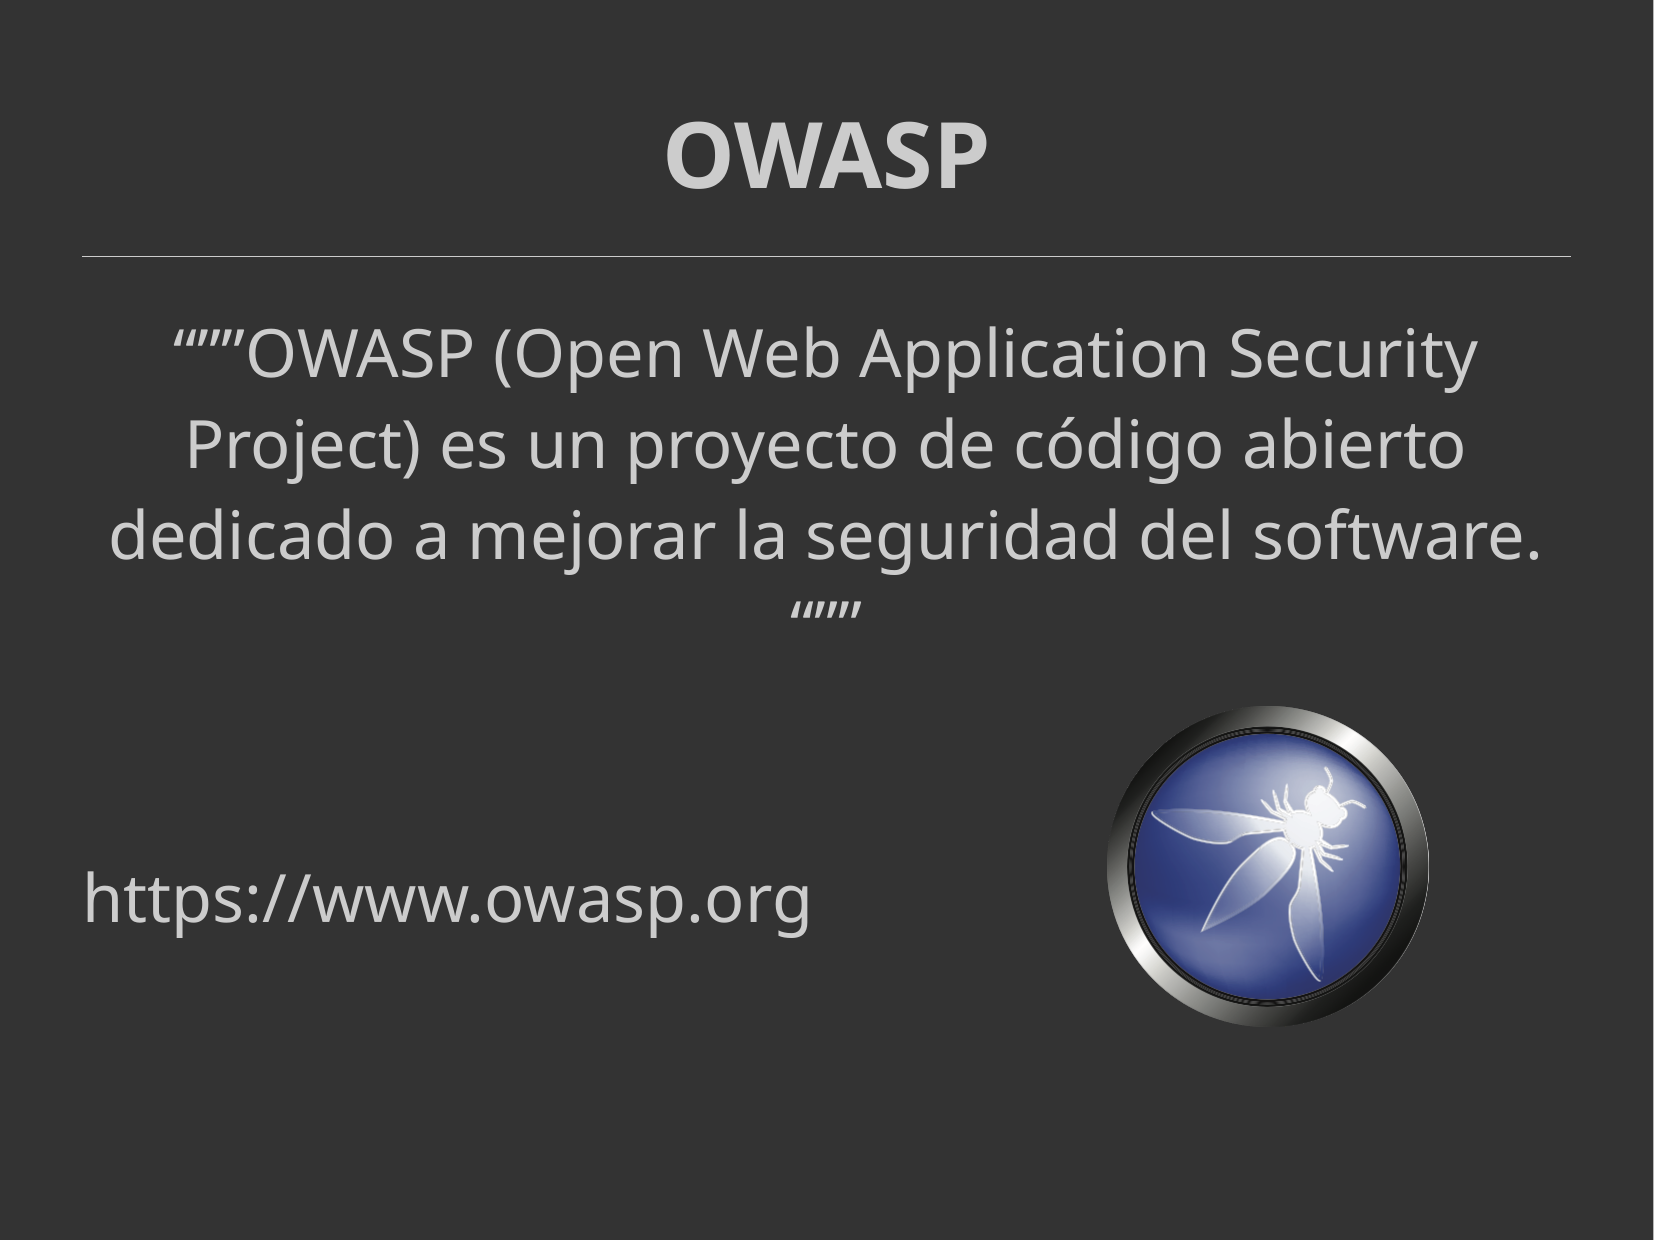

# OWASP
“””OWASP (Open Web Application Security Project) es un proyecto de código abierto dedicado a mejorar la seguridad del software. “””
https://www.owasp.org